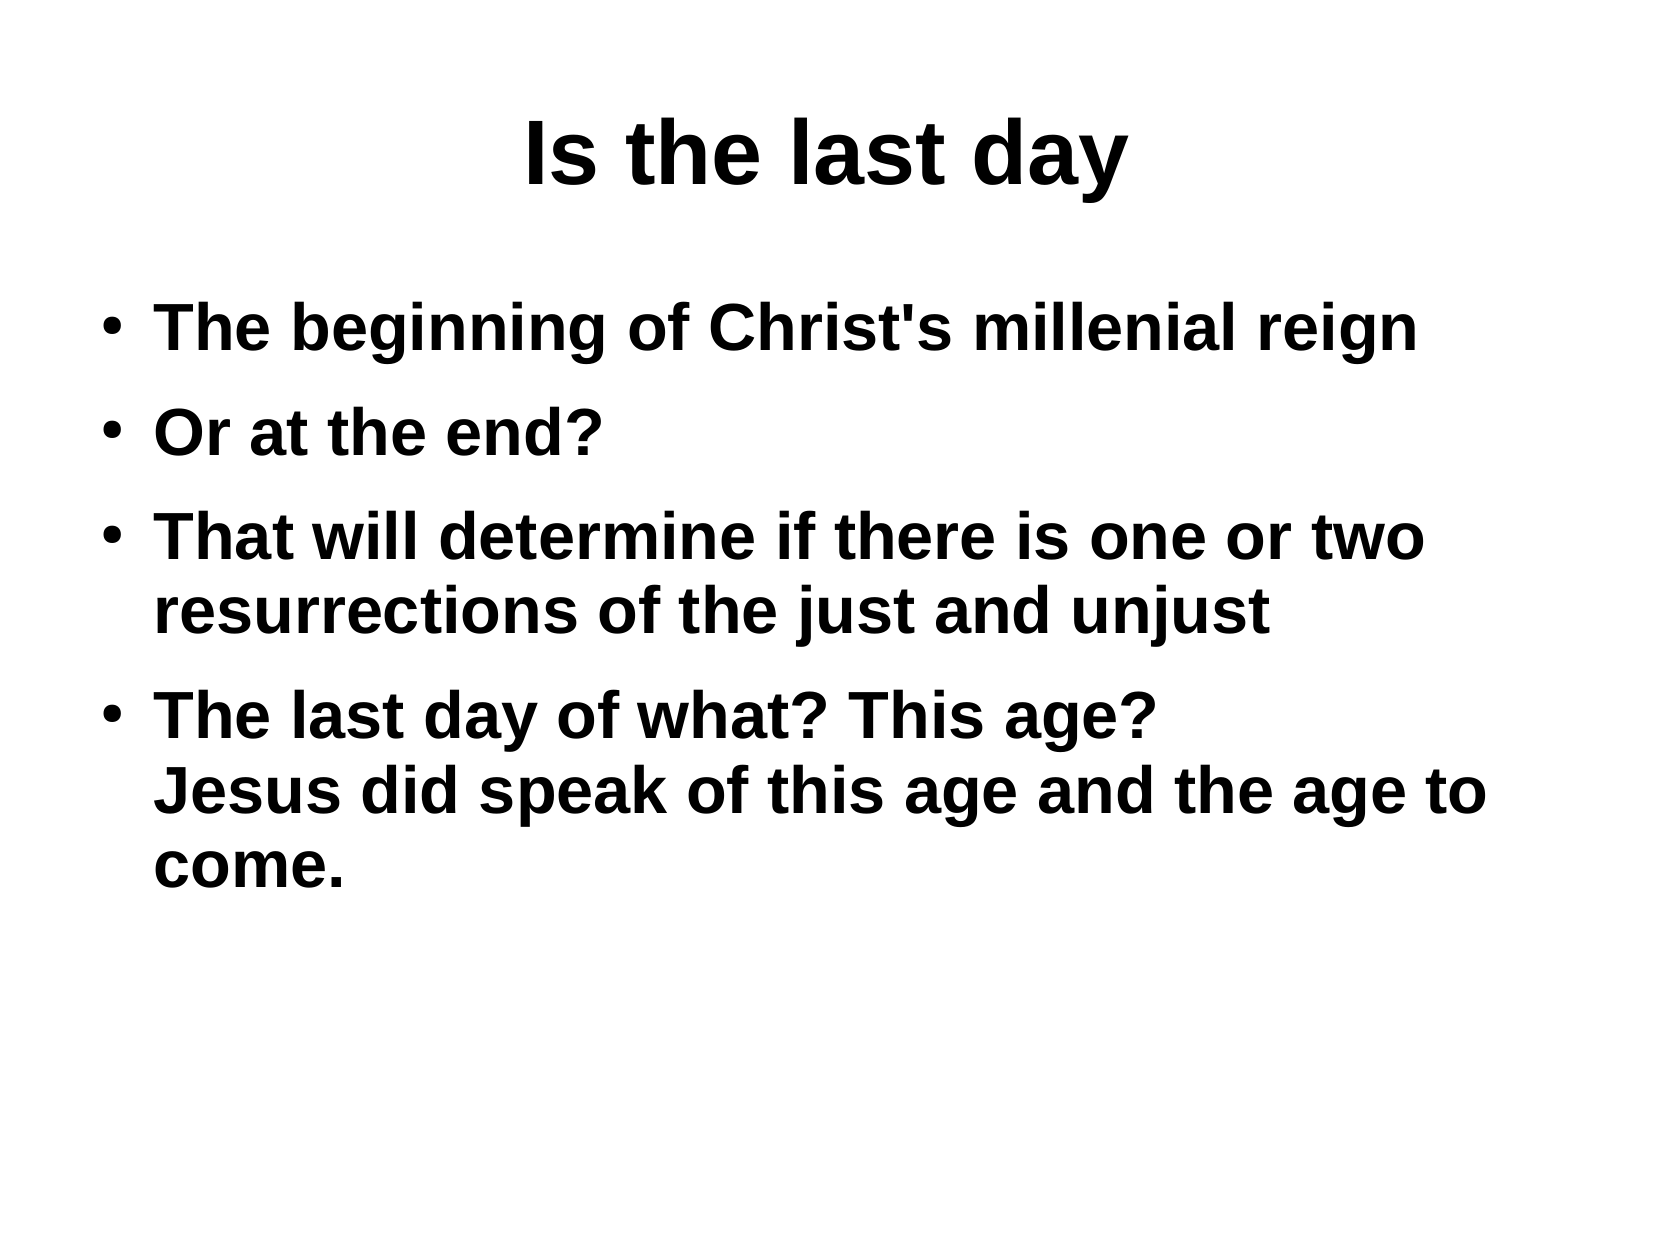

# Is the last day
The beginning of Christ's millenial reign
Or at the end?
That will determine if there is one or two
resurrections of the just and unjust
The last day of what? This age?
Jesus did speak of this age and the age to come.